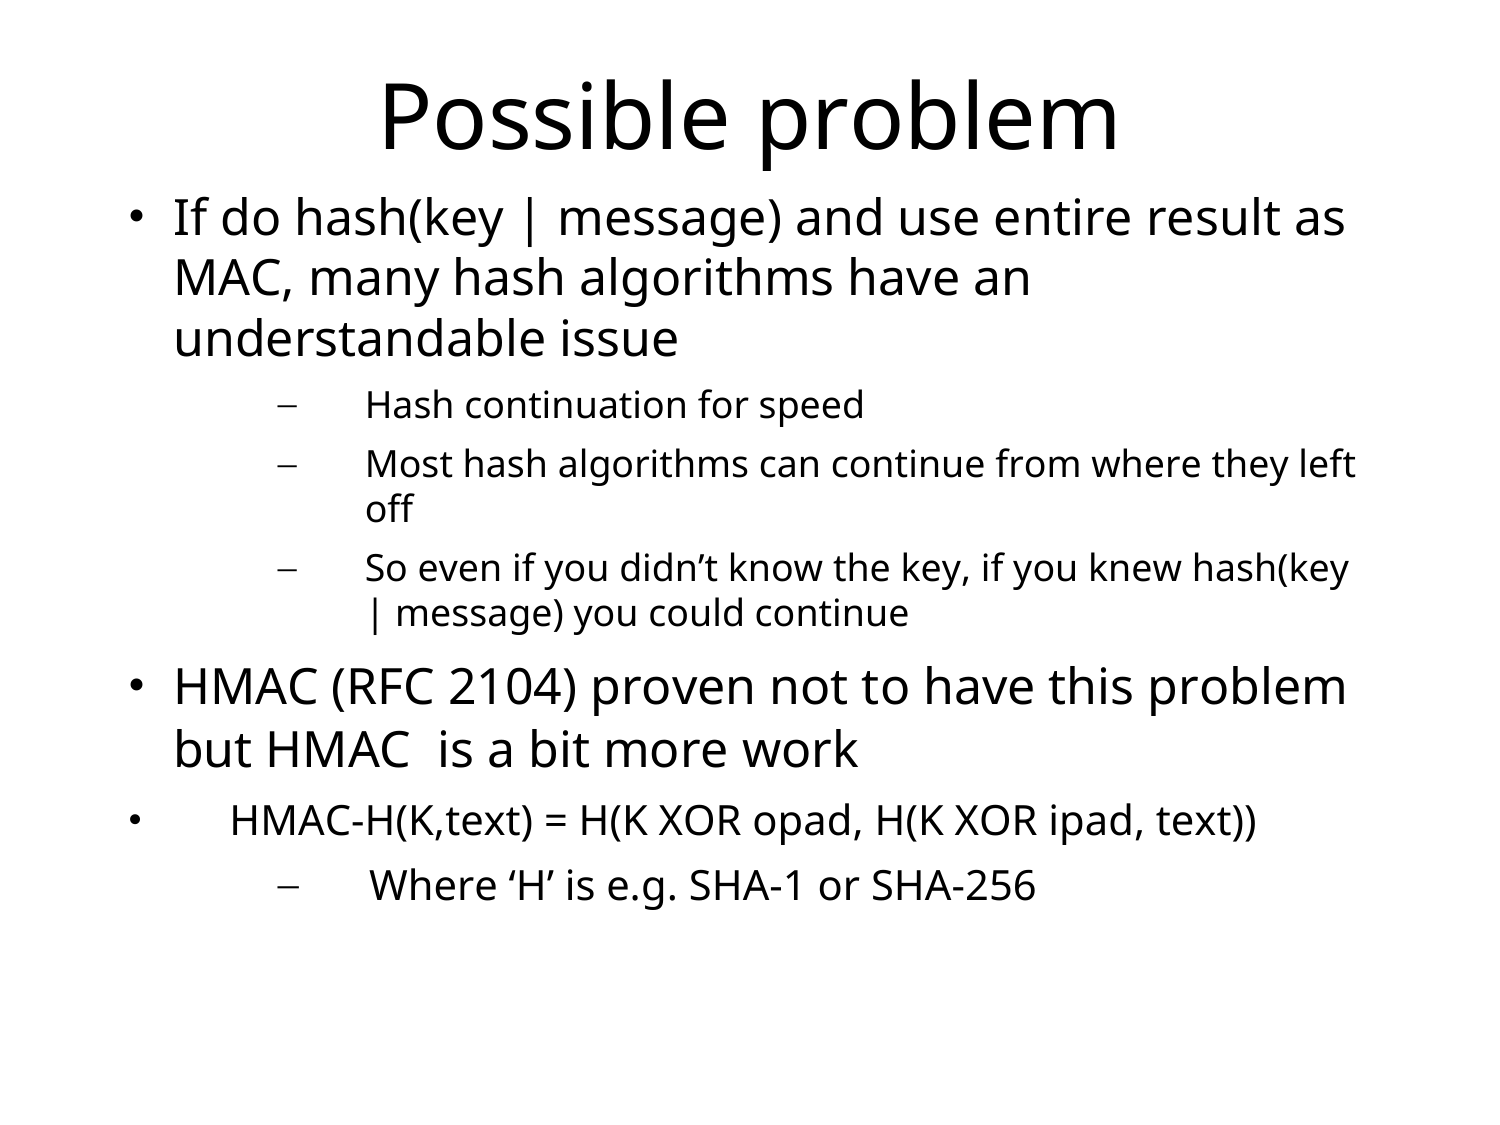

# Possible problem
If do hash(key | message) and use entire result as MAC, many hash algorithms have an understandable issue
Hash continuation for speed
Most hash algorithms can continue from where they left off
So even if you didn’t know the key, if you knew hash(key | message) you could continue
HMAC (RFC 2104) proven not to have this problem but HMAC is a bit more work
HMAC-H(K,text) = H(K XOR opad, H(K XOR ipad, text))
Where ‘H’ is e.g. SHA-1 or SHA-256